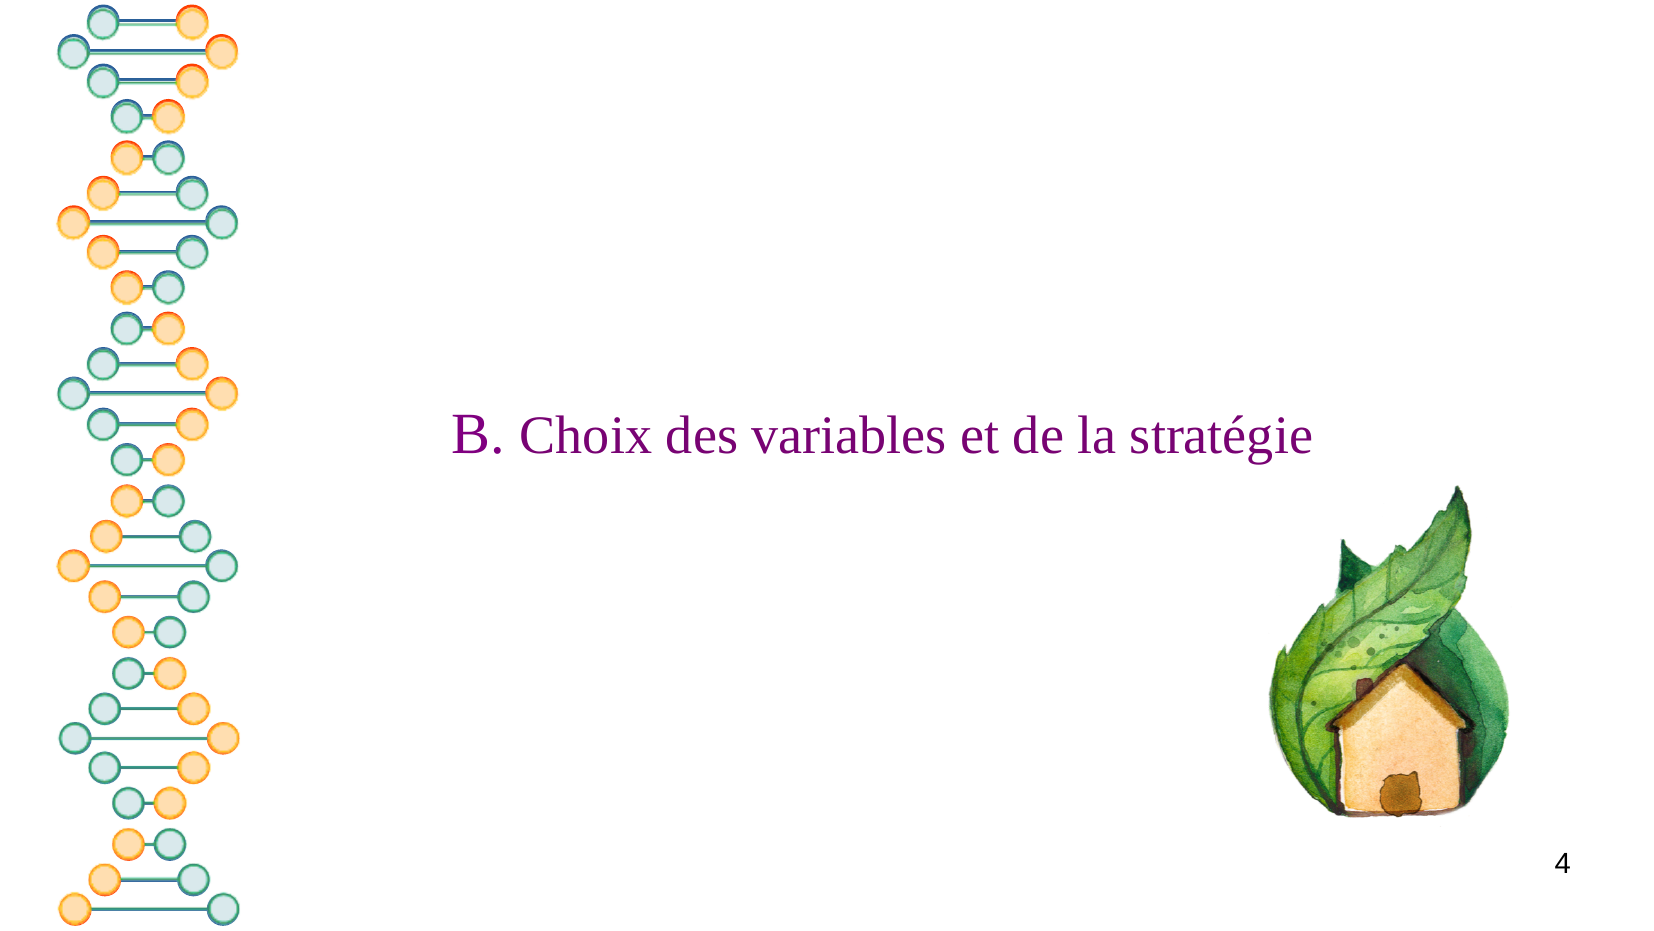

# B. Choix des variables et de la stratégie
4